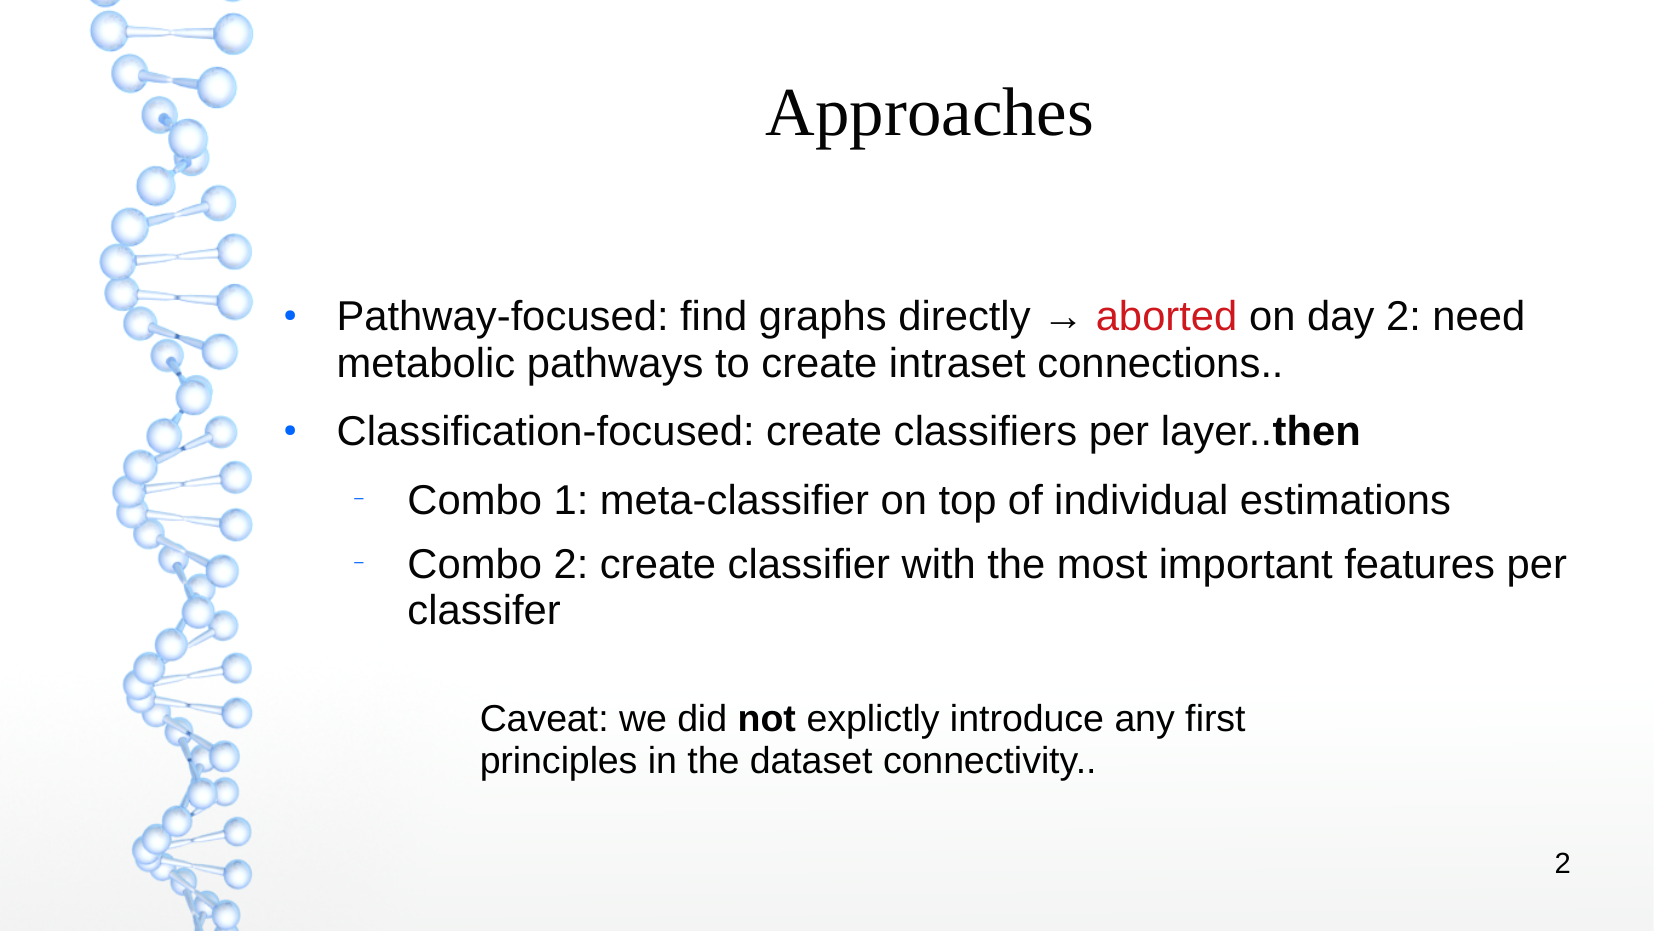

# Approaches
Pathway-focused: find graphs directly → aborted on day 2: need metabolic pathways to create intraset connections..
Classification-focused: create classifiers per layer..then
Combo 1: meta-classifier on top of individual estimations
Combo 2: create classifier with the most important features per classifer
Caveat: we did not explictly introduce any first principles in the dataset connectivity..
2